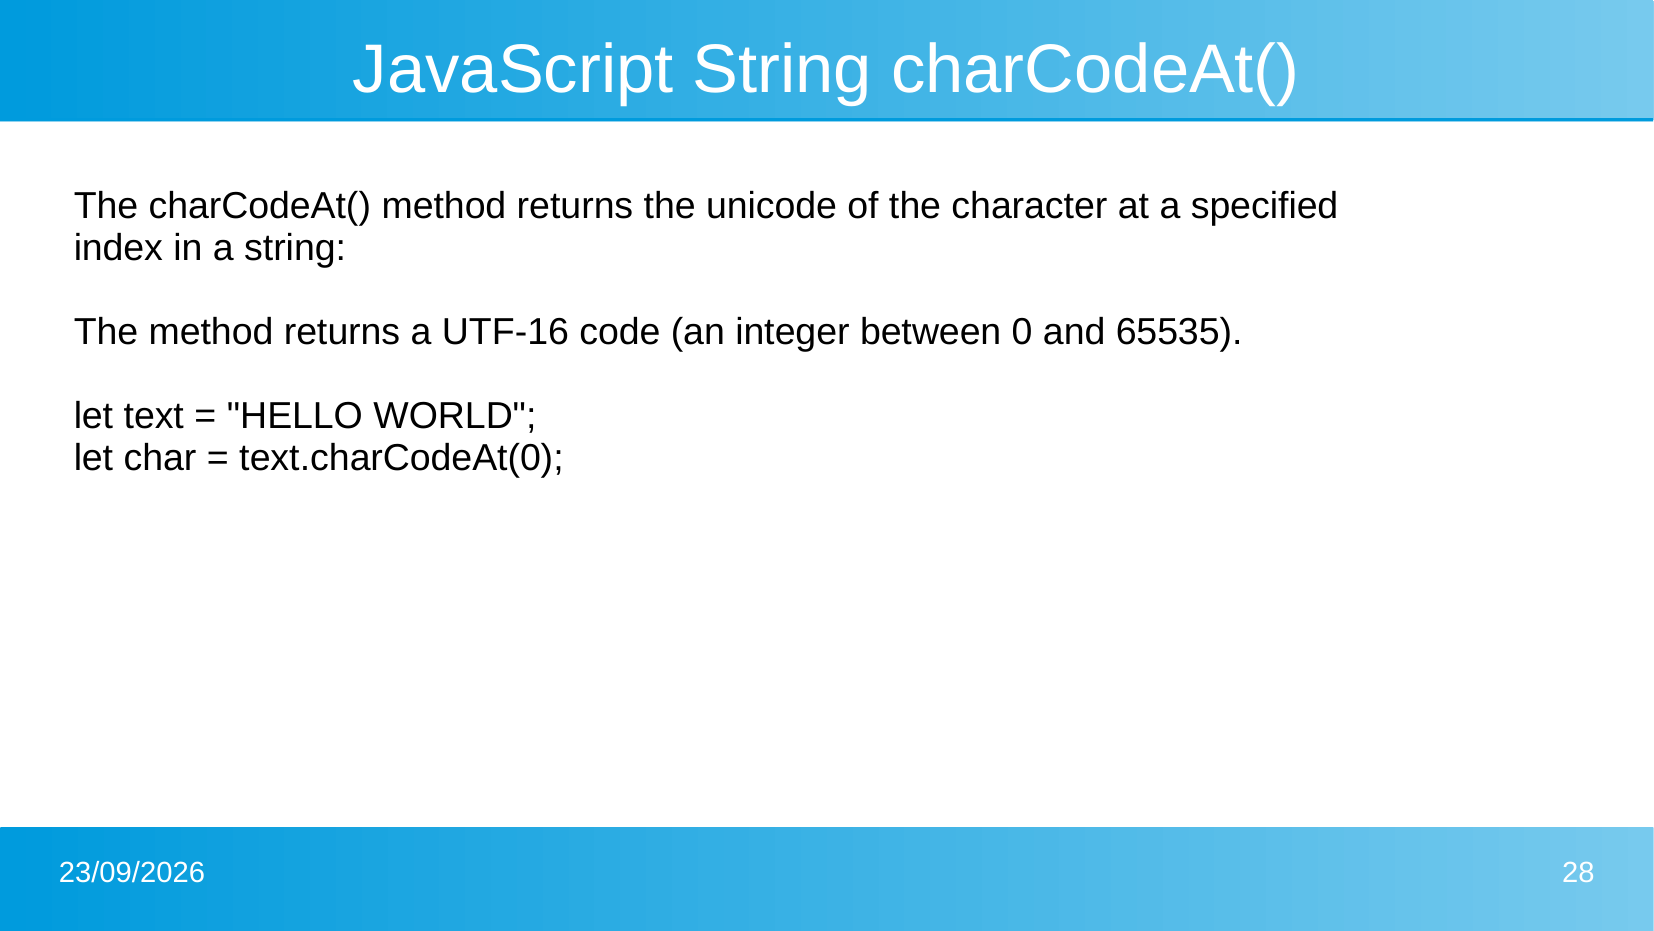

# JavaScript String charCodeAt()
The charCodeAt() method returns the unicode of the character at a specified index in a string:
The method returns a UTF-16 code (an integer between 0 and 65535).
let text = "HELLO WORLD";
let char = text.charCodeAt(0);
28